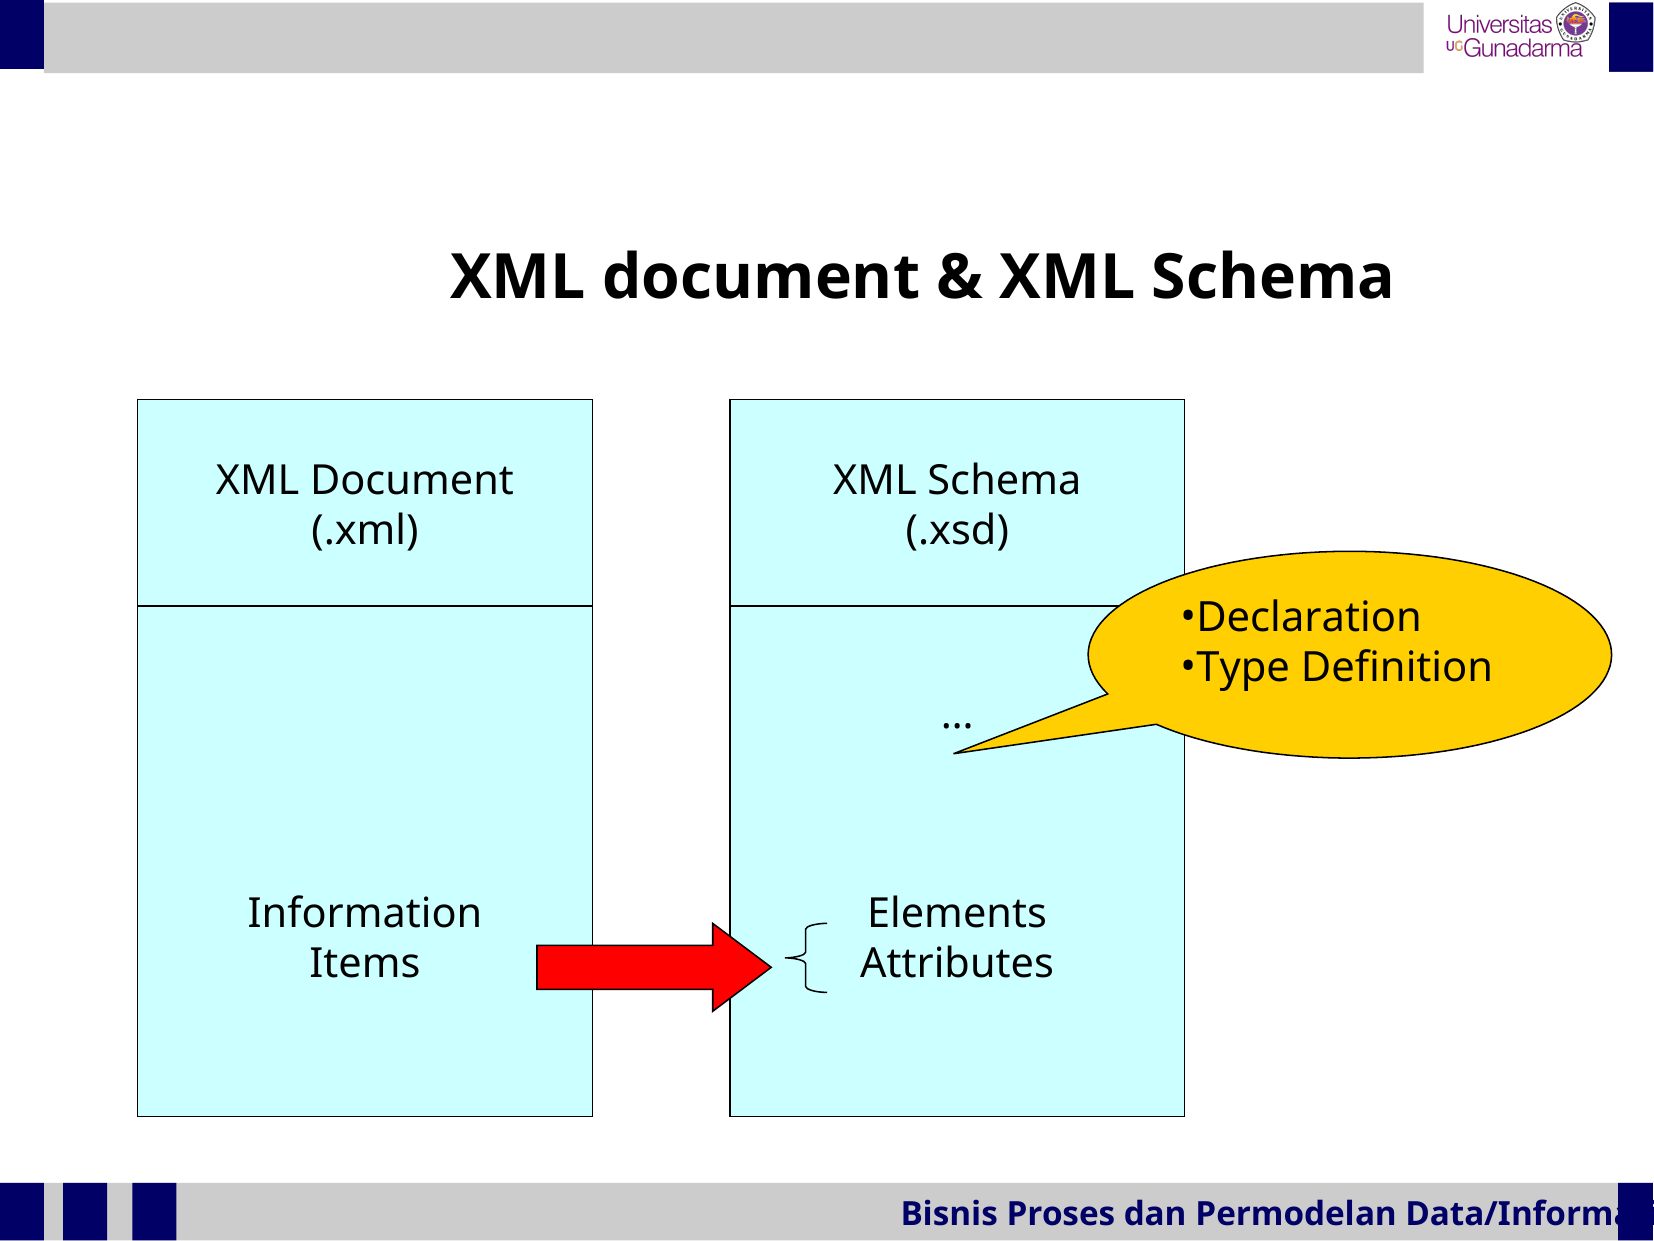

# XML document & XML Schema
XML Document
(.xml)
XML Schema
(.xsd)
Declaration
Type Definition
Information
Items
…
Elements
Attributes